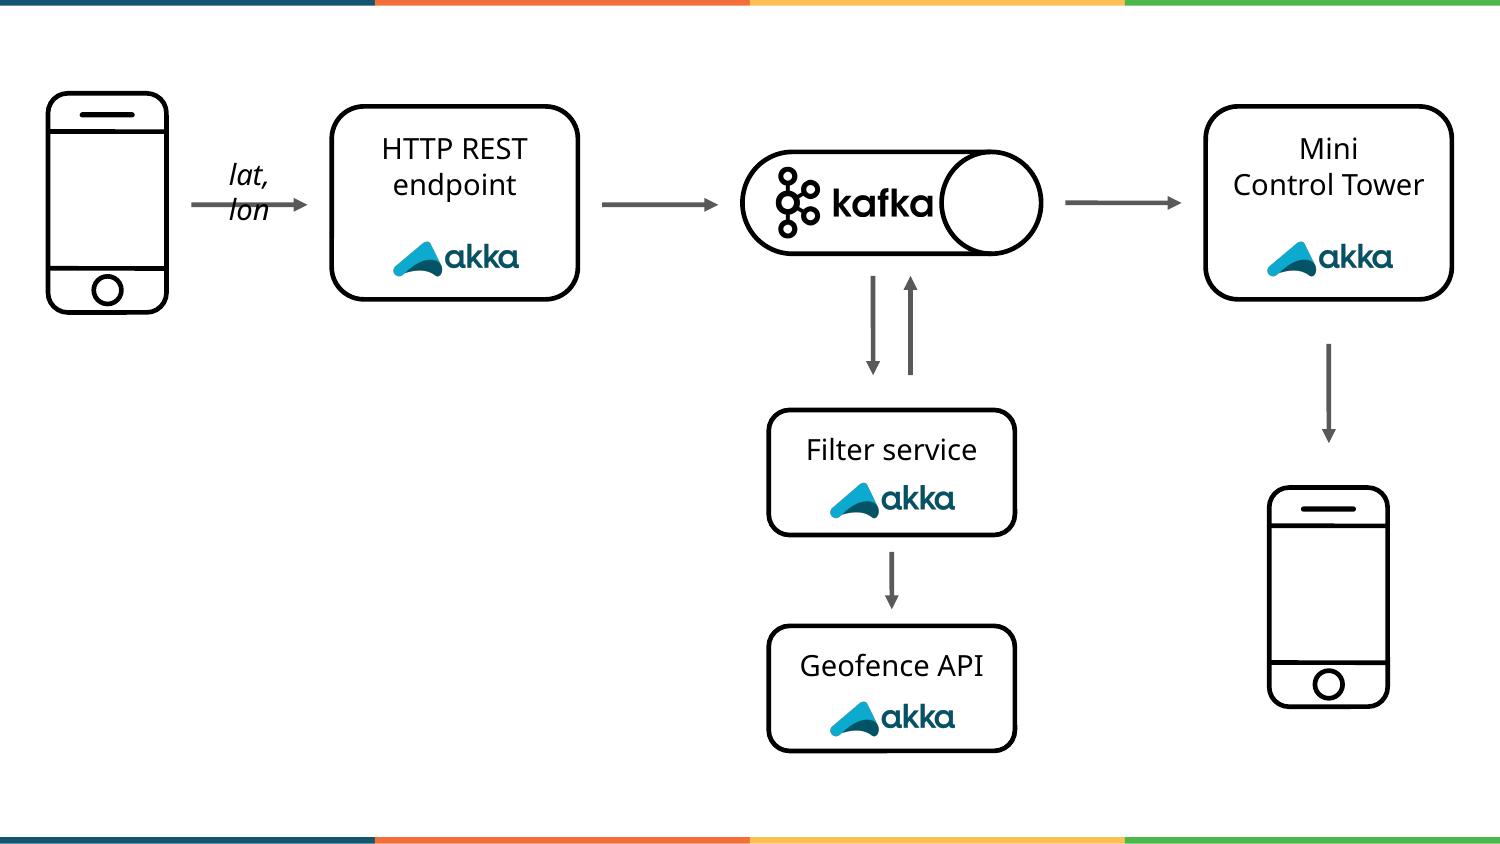

HTTP REST endpoint
Mini
Control Tower
lat, lon
Filter service
Geofence API